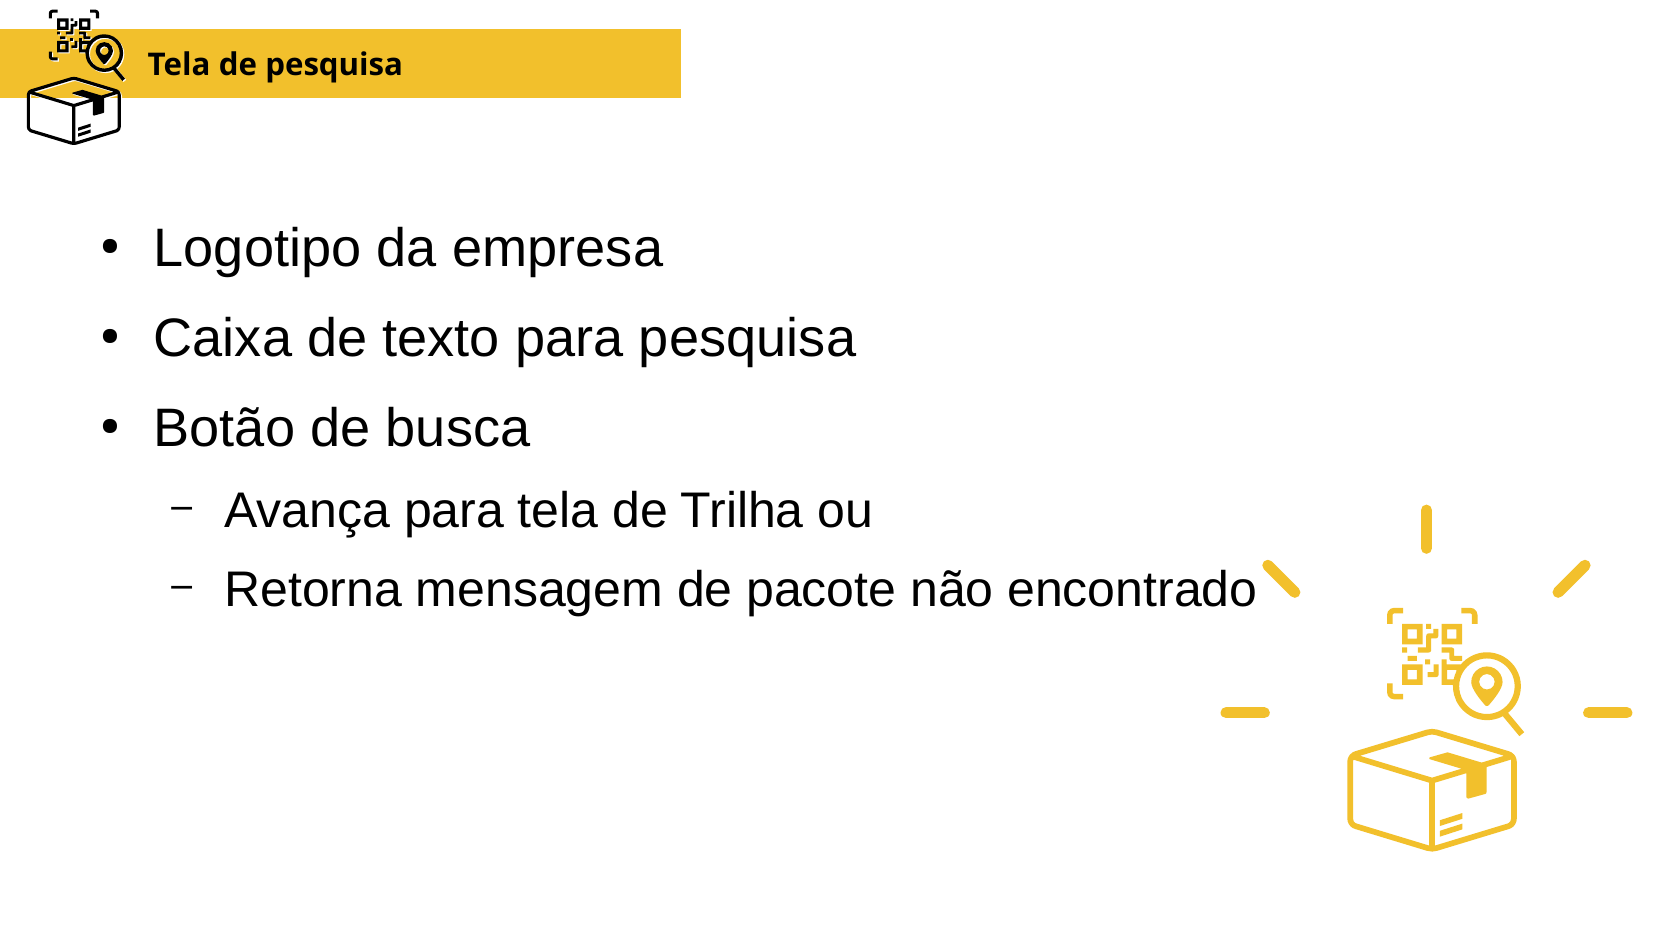

# Tela de pesquisa
Logotipo da empresa
Caixa de texto para pesquisa
Botão de busca
Avança para tela de Trilha ou
Retorna mensagem de pacote não encontrado